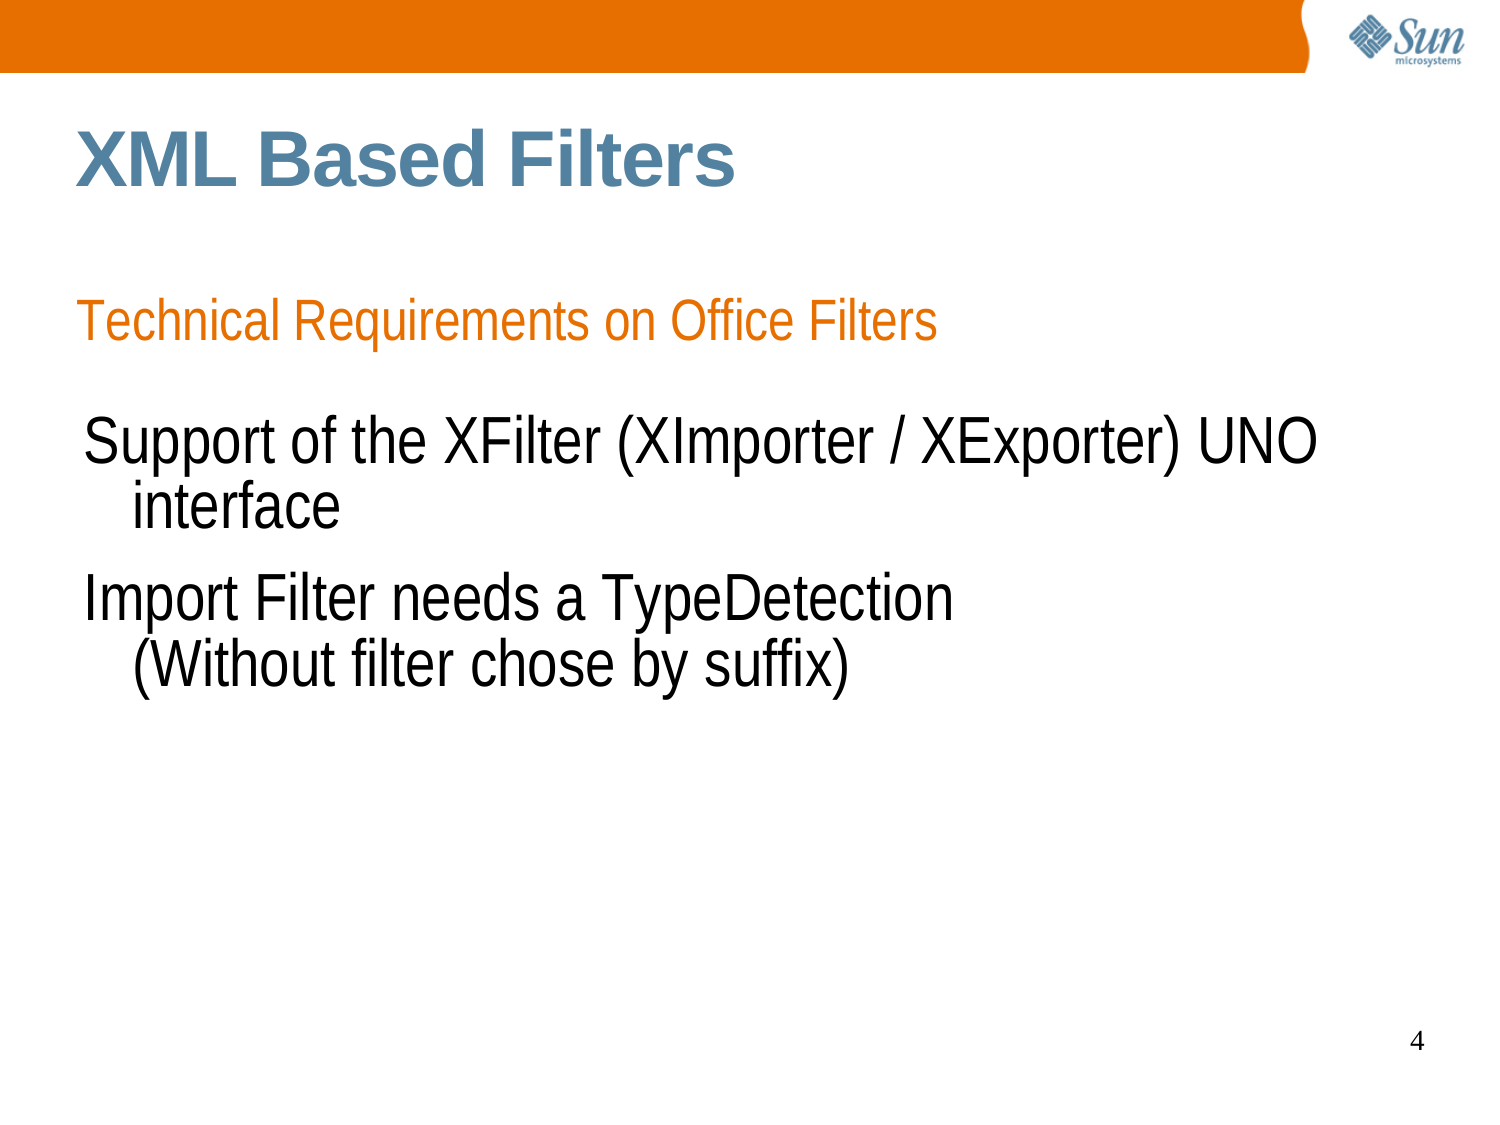

# XML Based Filters
Technical Requirements on Office Filters
Support of the XFilter (XImporter / XExporter) UNO interface
Import Filter needs a TypeDetection
(Without filter chose by suffix)
4